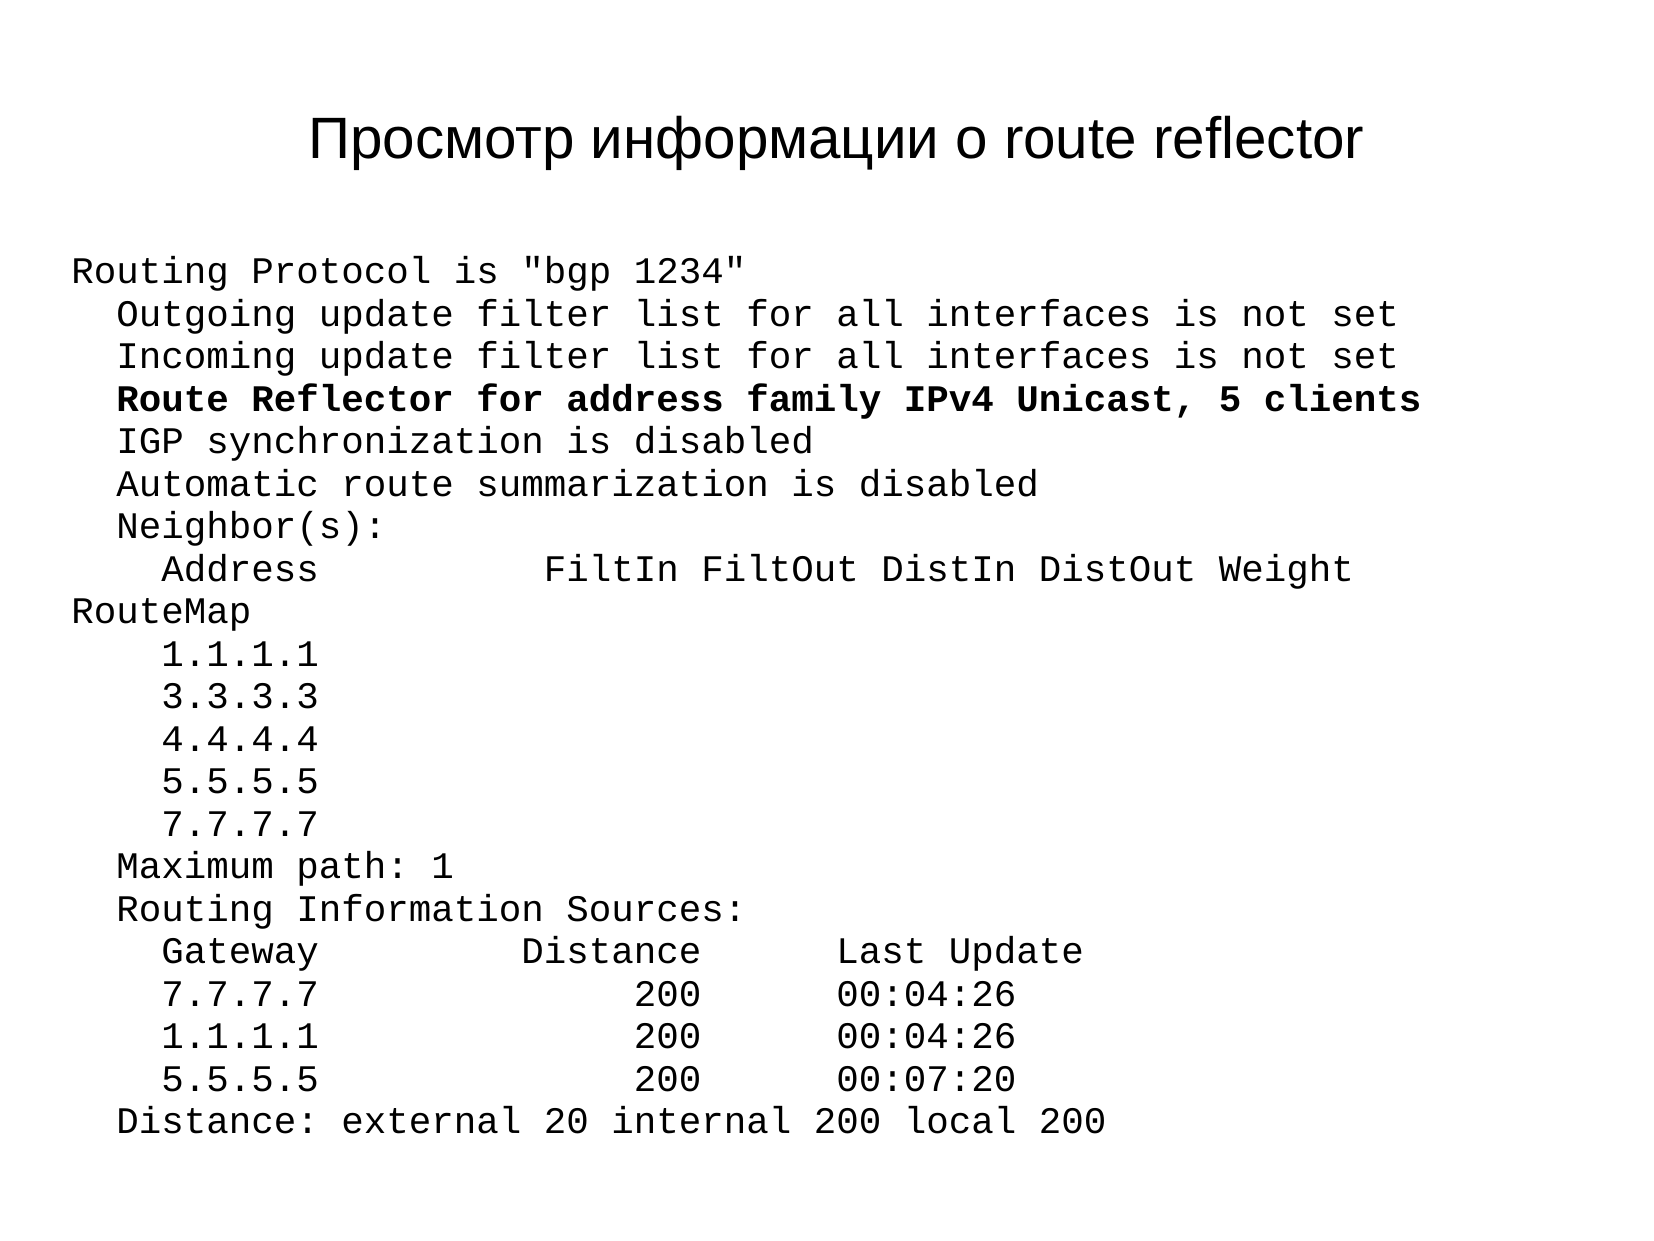

Просмотр информации о route reflector
# Routing Protocol is "bgp 1234"
 Outgoing update filter list for all interfaces is not set
 Incoming update filter list for all interfaces is not set
 Route Reflector for address family IPv4 Unicast, 5 clients
 IGP synchronization is disabled
 Automatic route summarization is disabled
 Neighbor(s):
 Address FiltIn FiltOut DistIn DistOut Weight RouteMap
 1.1.1.1
 3.3.3.3
 4.4.4.4
 5.5.5.5
 7.7.7.7
 Maximum path: 1
 Routing Information Sources:
 Gateway Distance Last Update
 7.7.7.7 200 00:04:26
 1.1.1.1 200 00:04:26
 5.5.5.5 200 00:07:20
 Distance: external 20 internal 200 local 200